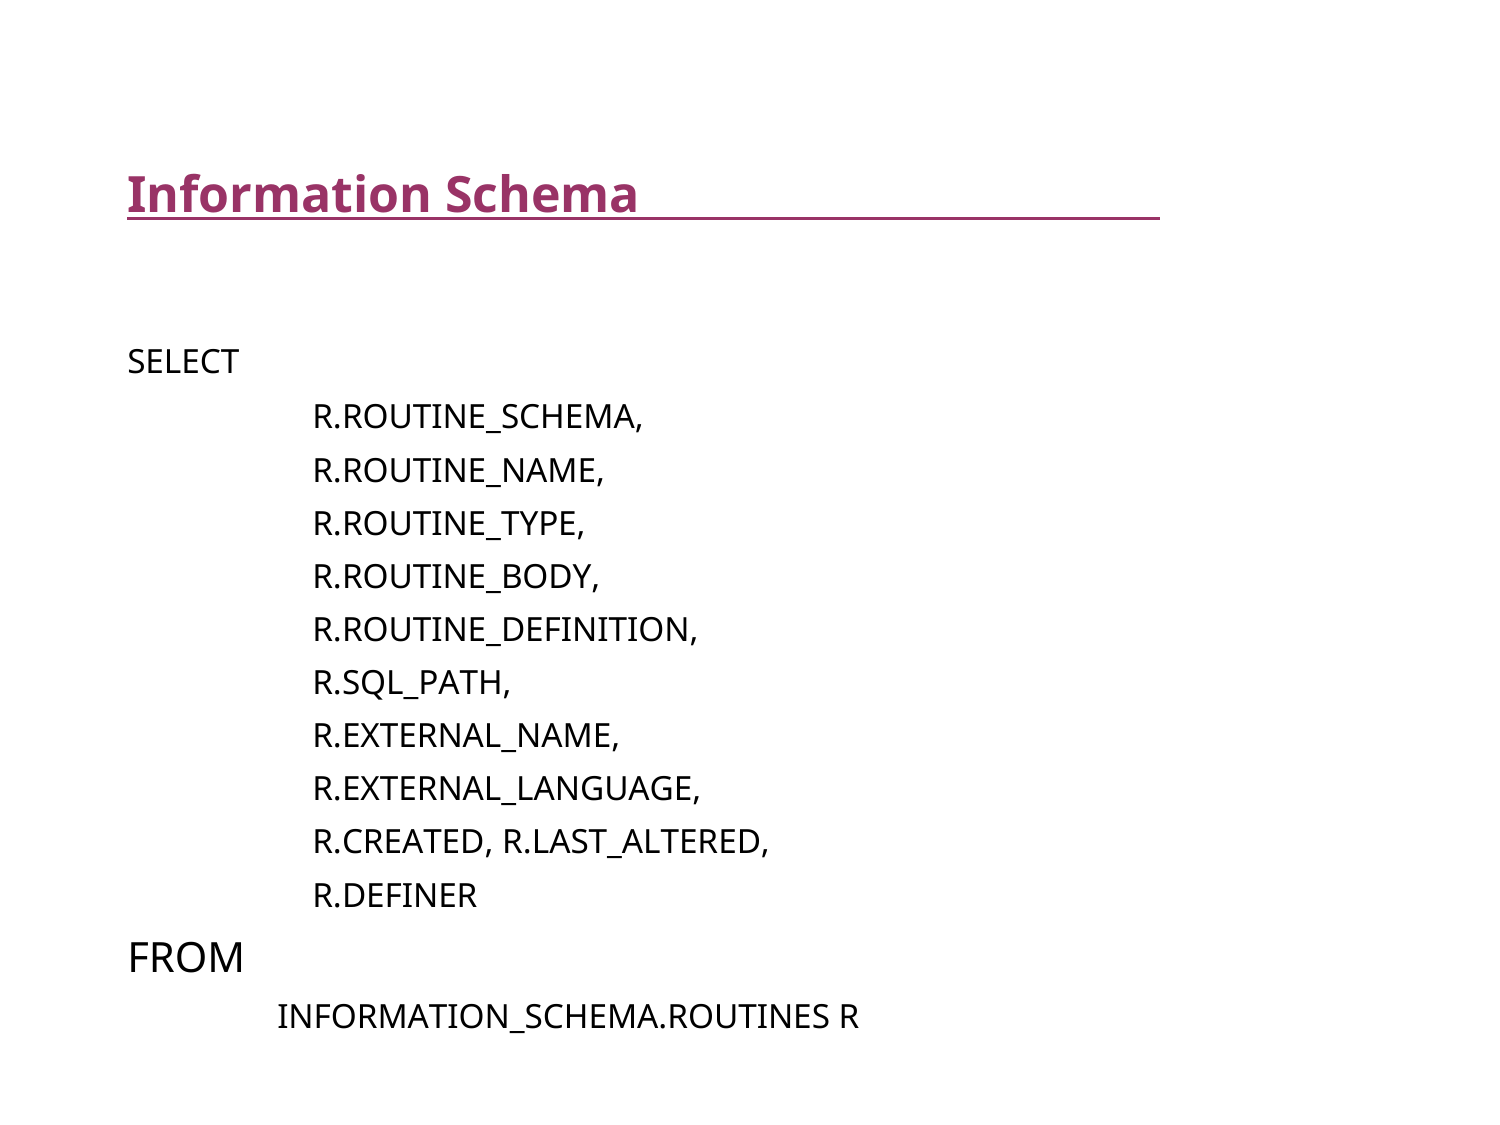

# Information Schema
SELECT
 R.ROUTINE_SCHEMA,
 R.ROUTINE_NAME,
 R.ROUTINE_TYPE,
 R.ROUTINE_BODY,
 R.ROUTINE_DEFINITION,
 R.SQL_PATH,
 R.EXTERNAL_NAME,
 R.EXTERNAL_LANGUAGE,
 R.CREATED, R.LAST_ALTERED,
 R.DEFINER
FROM
INFORMATION_SCHEMA.ROUTINES R